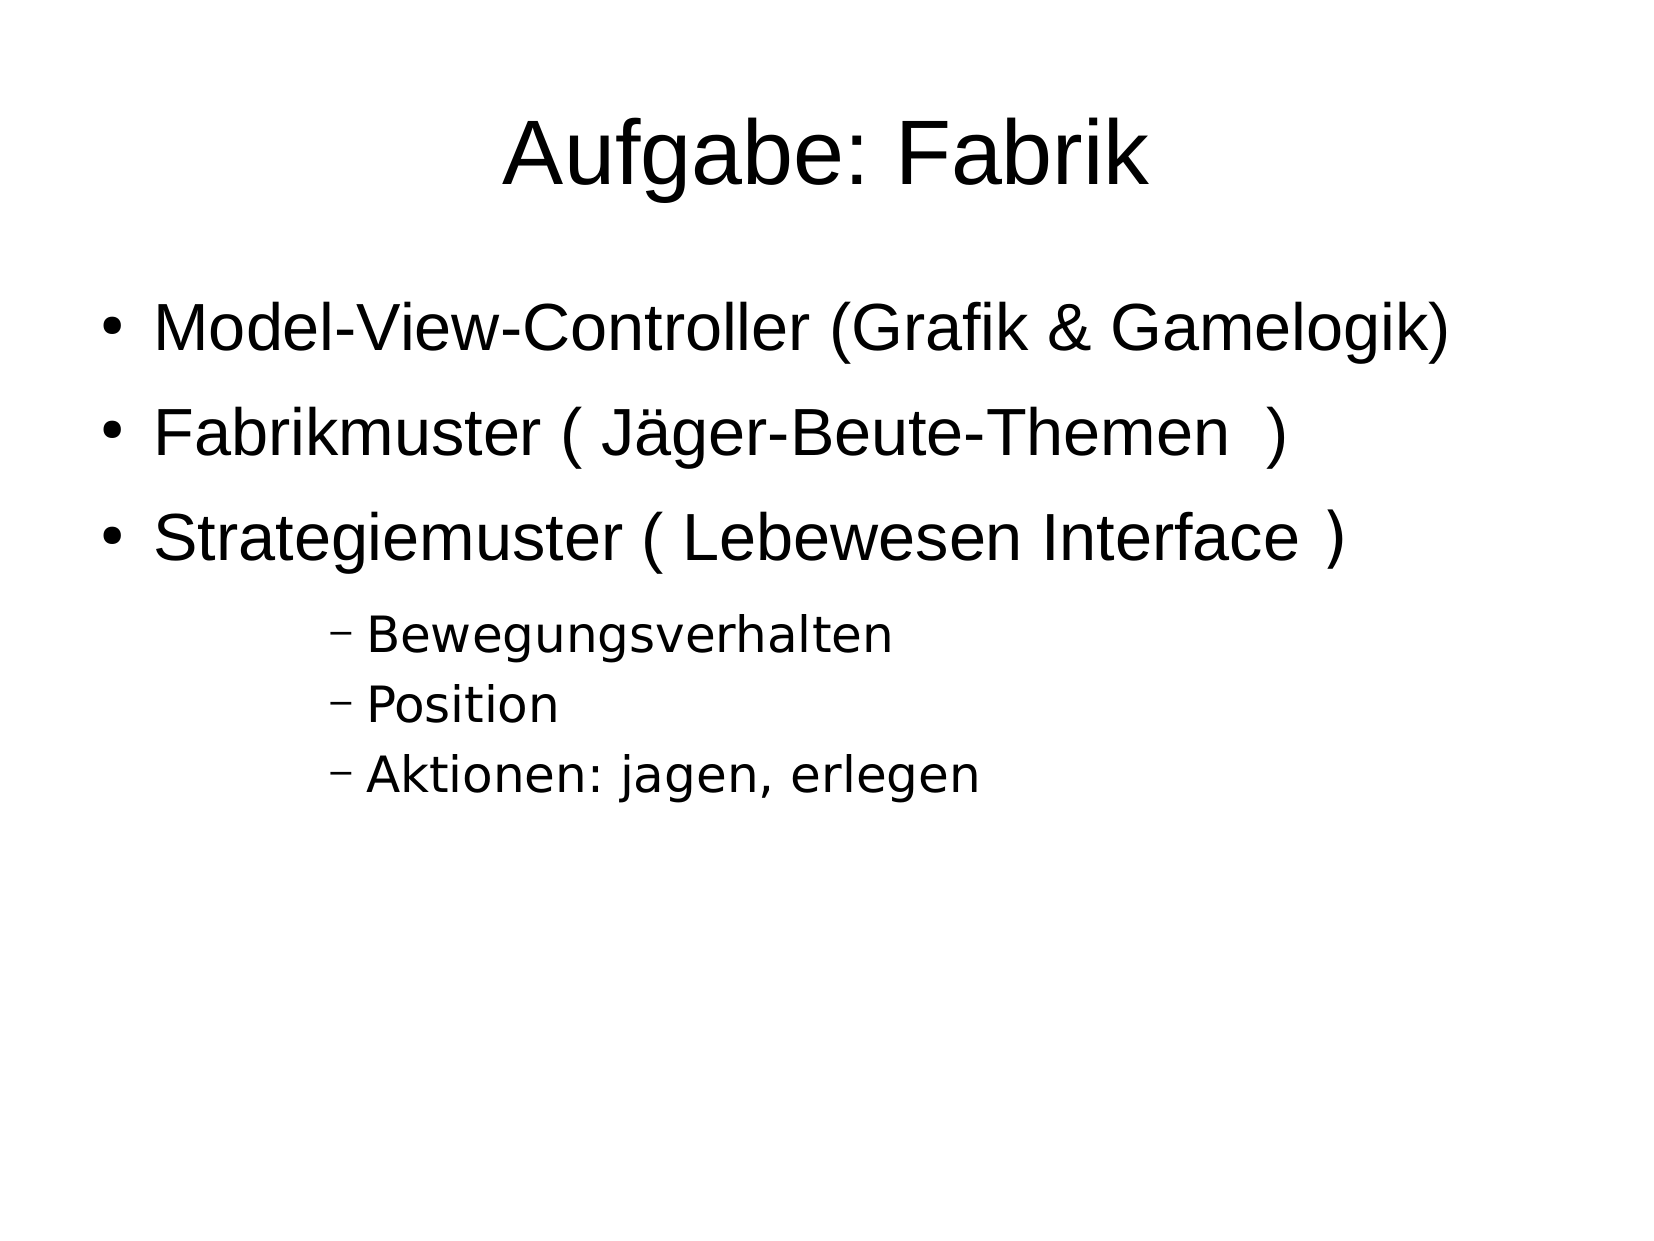

# Aufgabe: Fabrik
Model-View-Controller (Grafik & Gamelogik)
Fabrikmuster ( Jäger-Beute-Themen )
Strategiemuster ( Lebewesen Interface )
Bewegungsverhalten
Position
Aktionen: jagen, erlegen